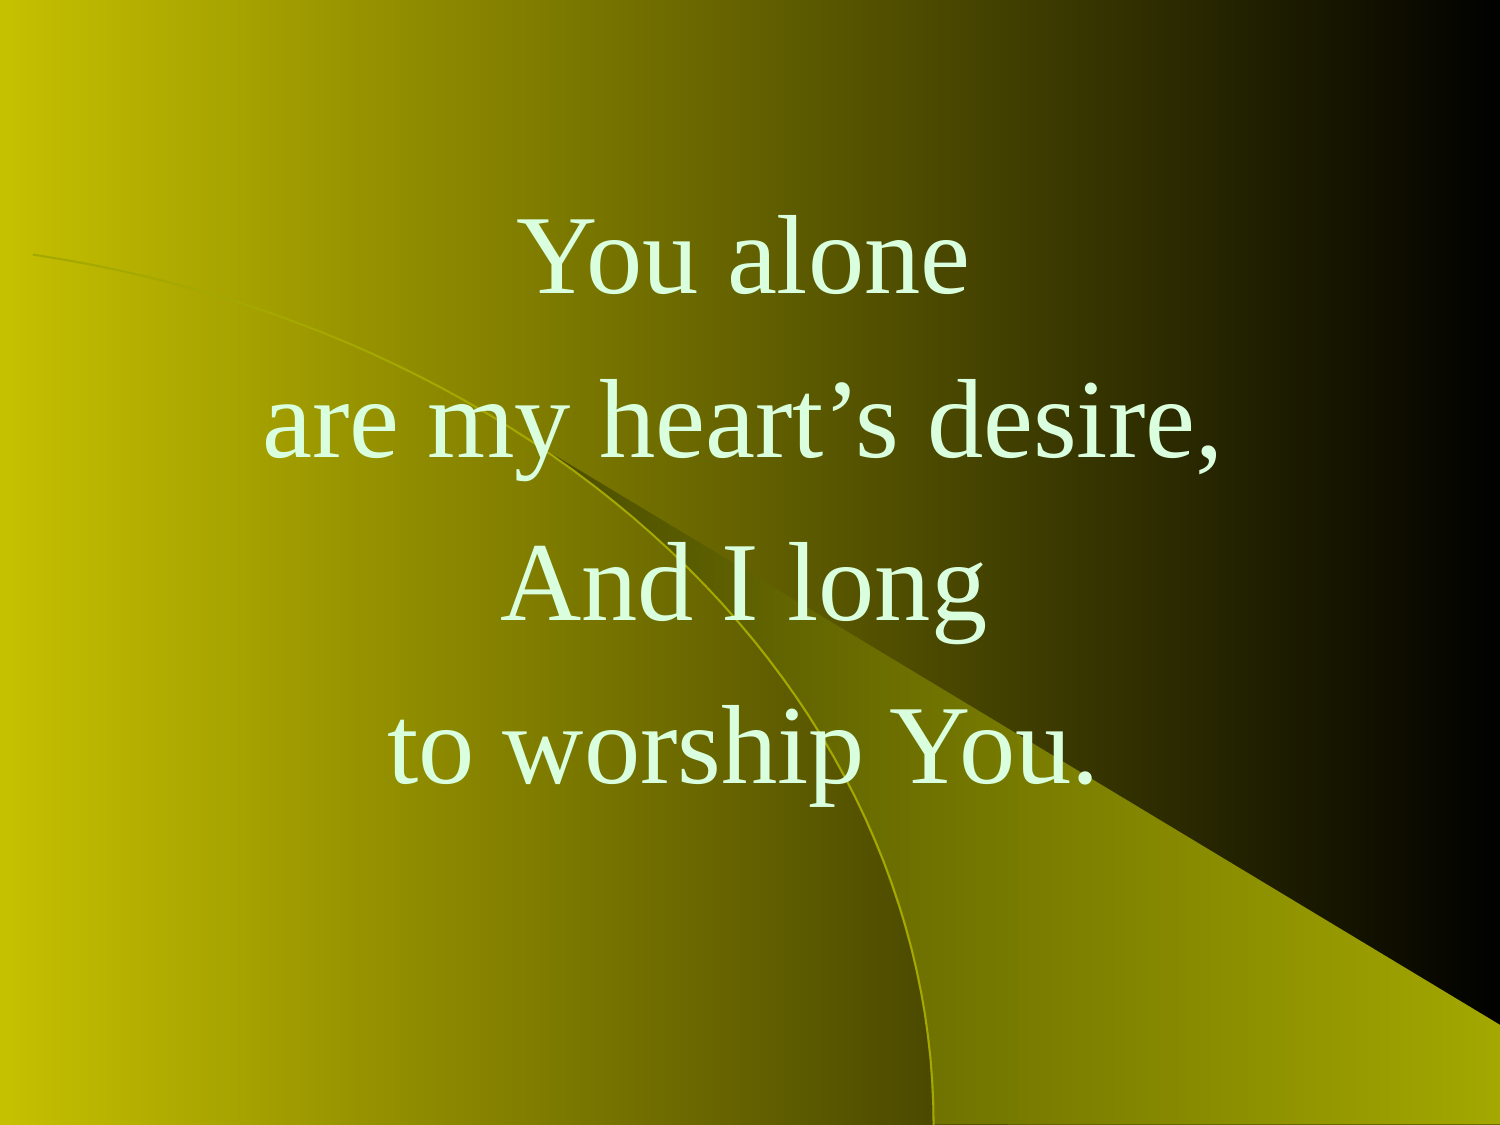

# You alone
are my heart’s desire,
And I long
to worship You.